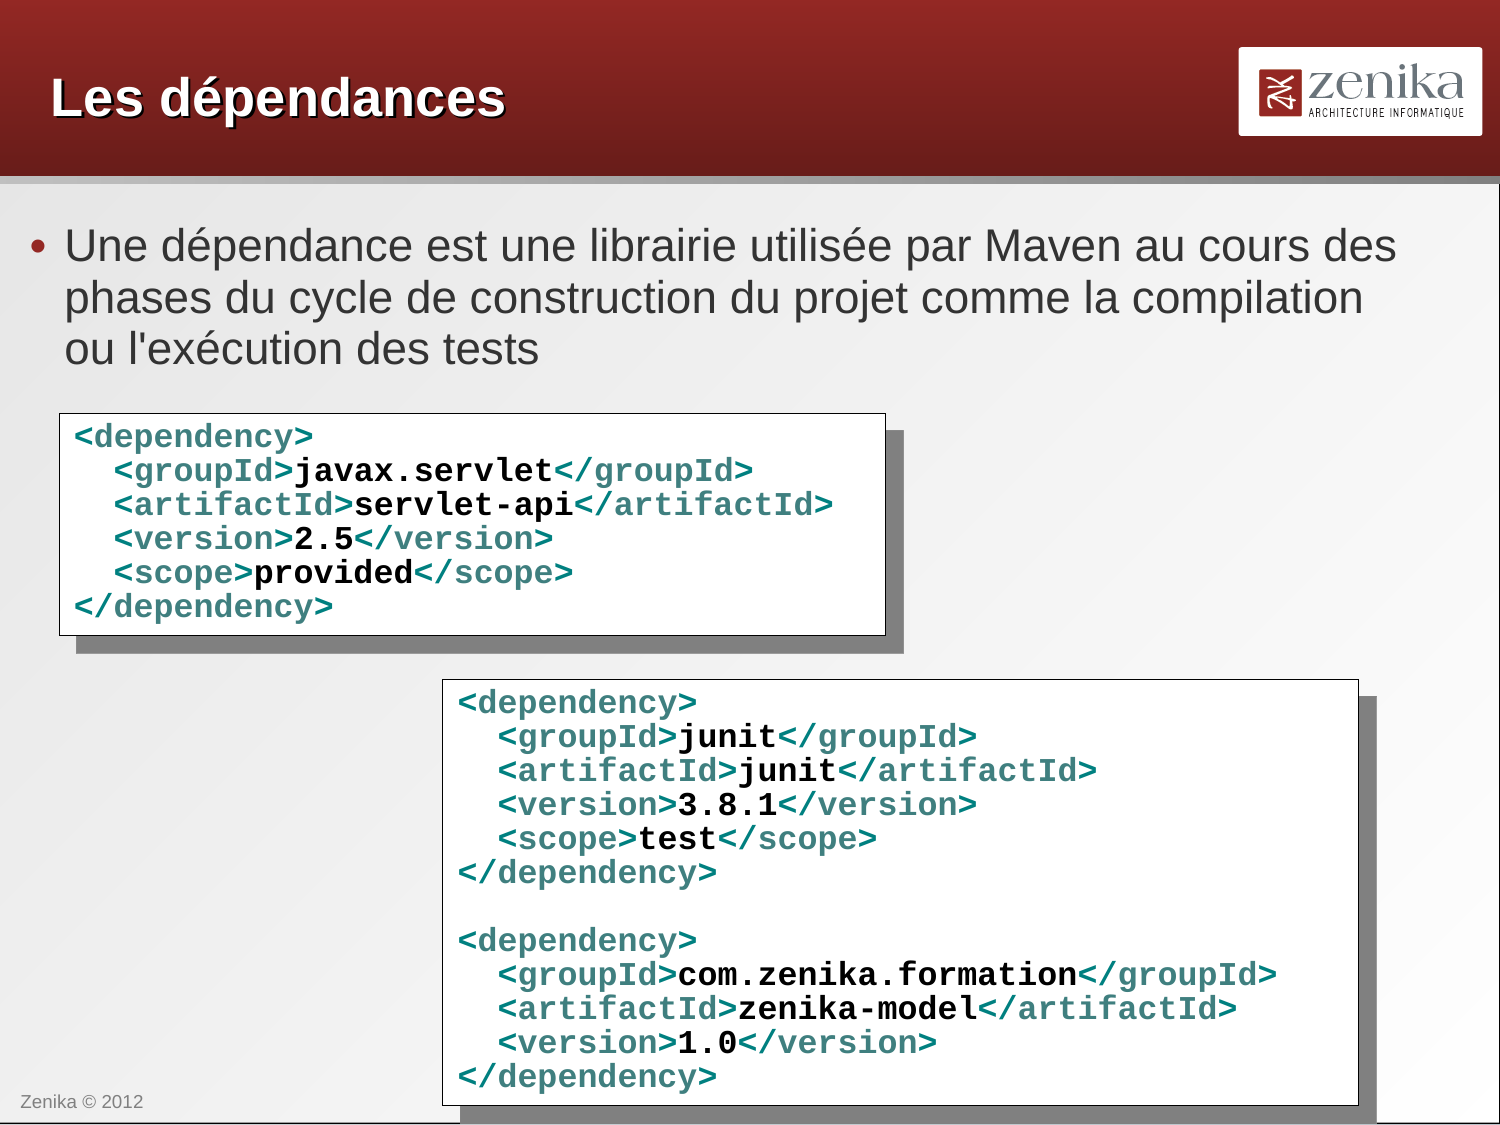

# Les dépendances
Une dépendance est une librairie utilisée par Maven au cours des phases du cycle de construction du projet comme la compilation ou l'exécution des tests
<dependency>
 <groupId>javax.servlet</groupId>
 <artifactId>servlet-api</artifactId>
 <version>2.5</version>
 <scope>provided</scope>
</dependency>
<dependency>
 <groupId>junit</groupId>
 <artifactId>junit</artifactId>
 <version>3.8.1</version>
 <scope>test</scope>
</dependency>
<dependency>
 <groupId>com.zenika.formation</groupId>
 <artifactId>zenika-model</artifactId>
 <version>1.0</version>
</dependency>